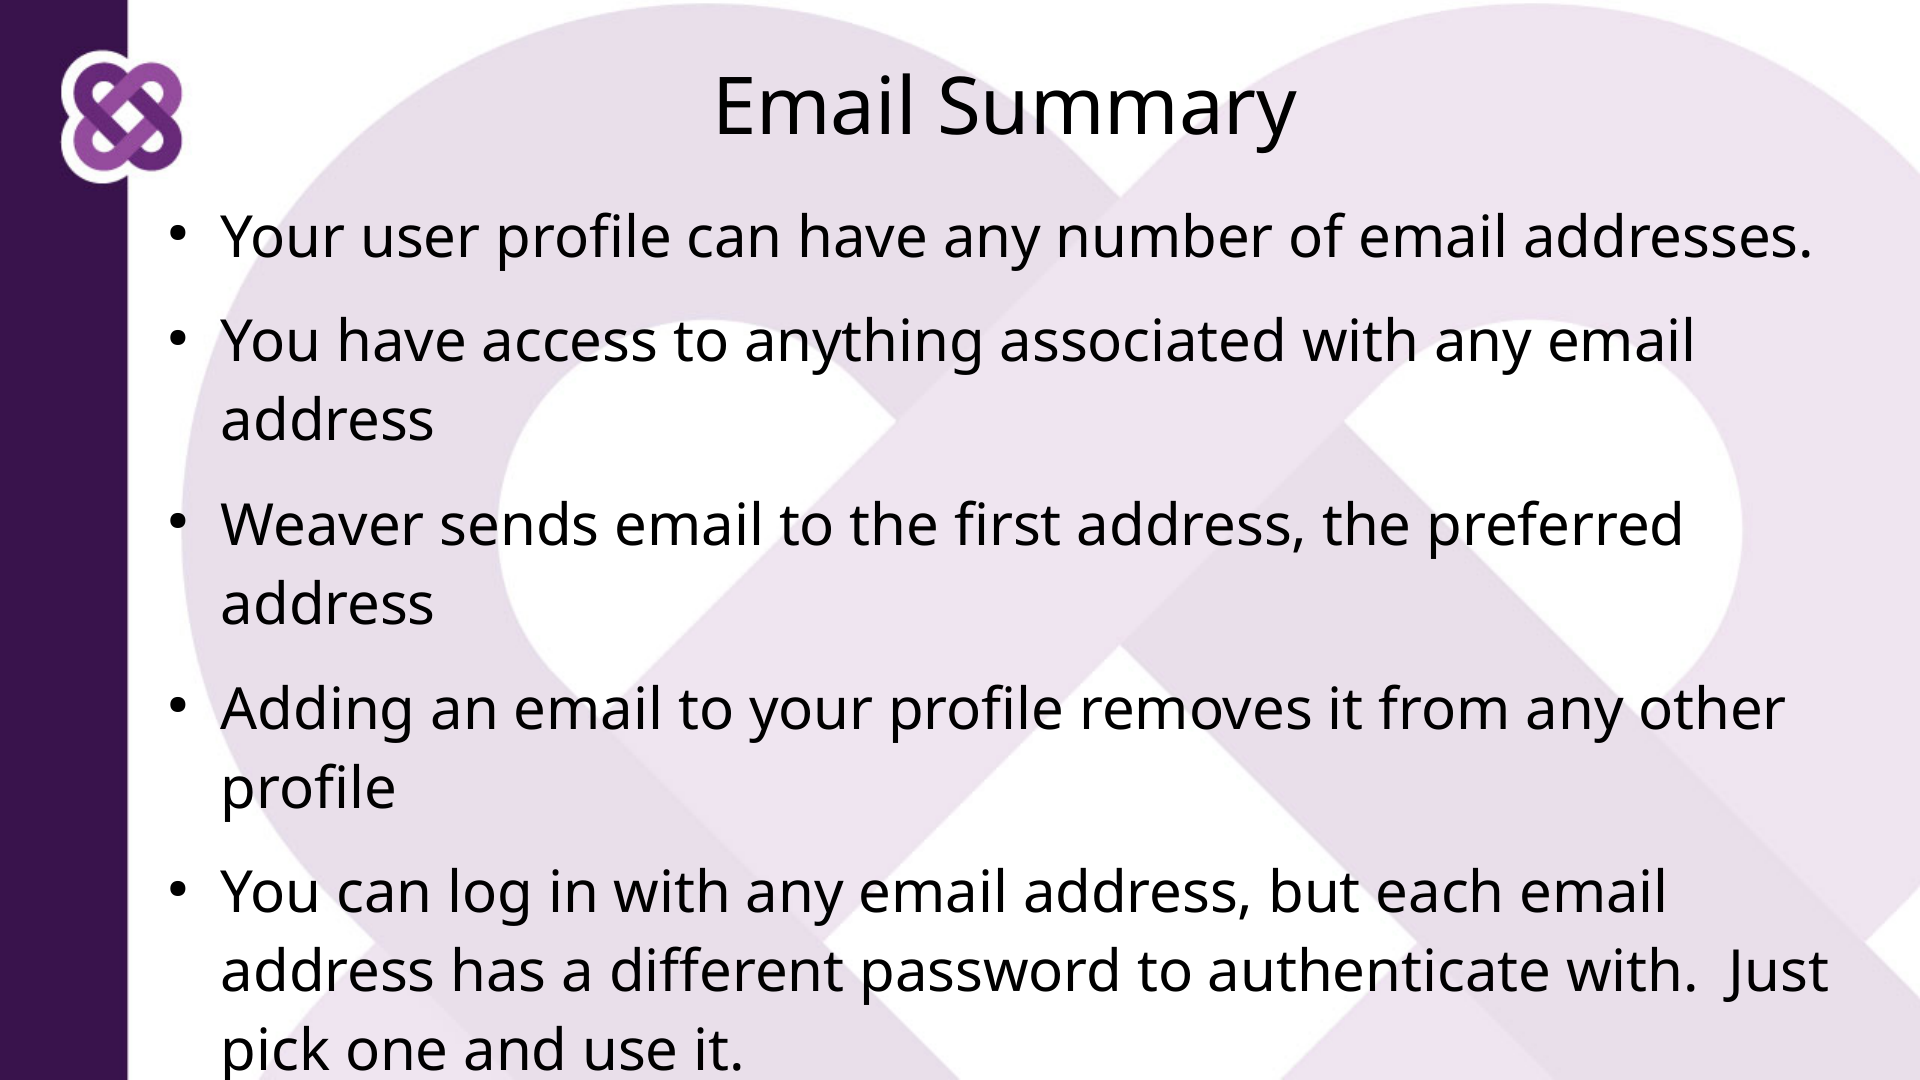

# Email Summary
Your user profile can have any number of email addresses.
You have access to anything associated with any email address
Weaver sends email to the first address, the preferred address
Adding an email to your profile removes it from any other profile
You can log in with any email address, but each email address has a different password to authenticate with. Just pick one and use it.
Combine profiles – eliminate duplicate profiles by picking one, and adding all the email addresses from the other.